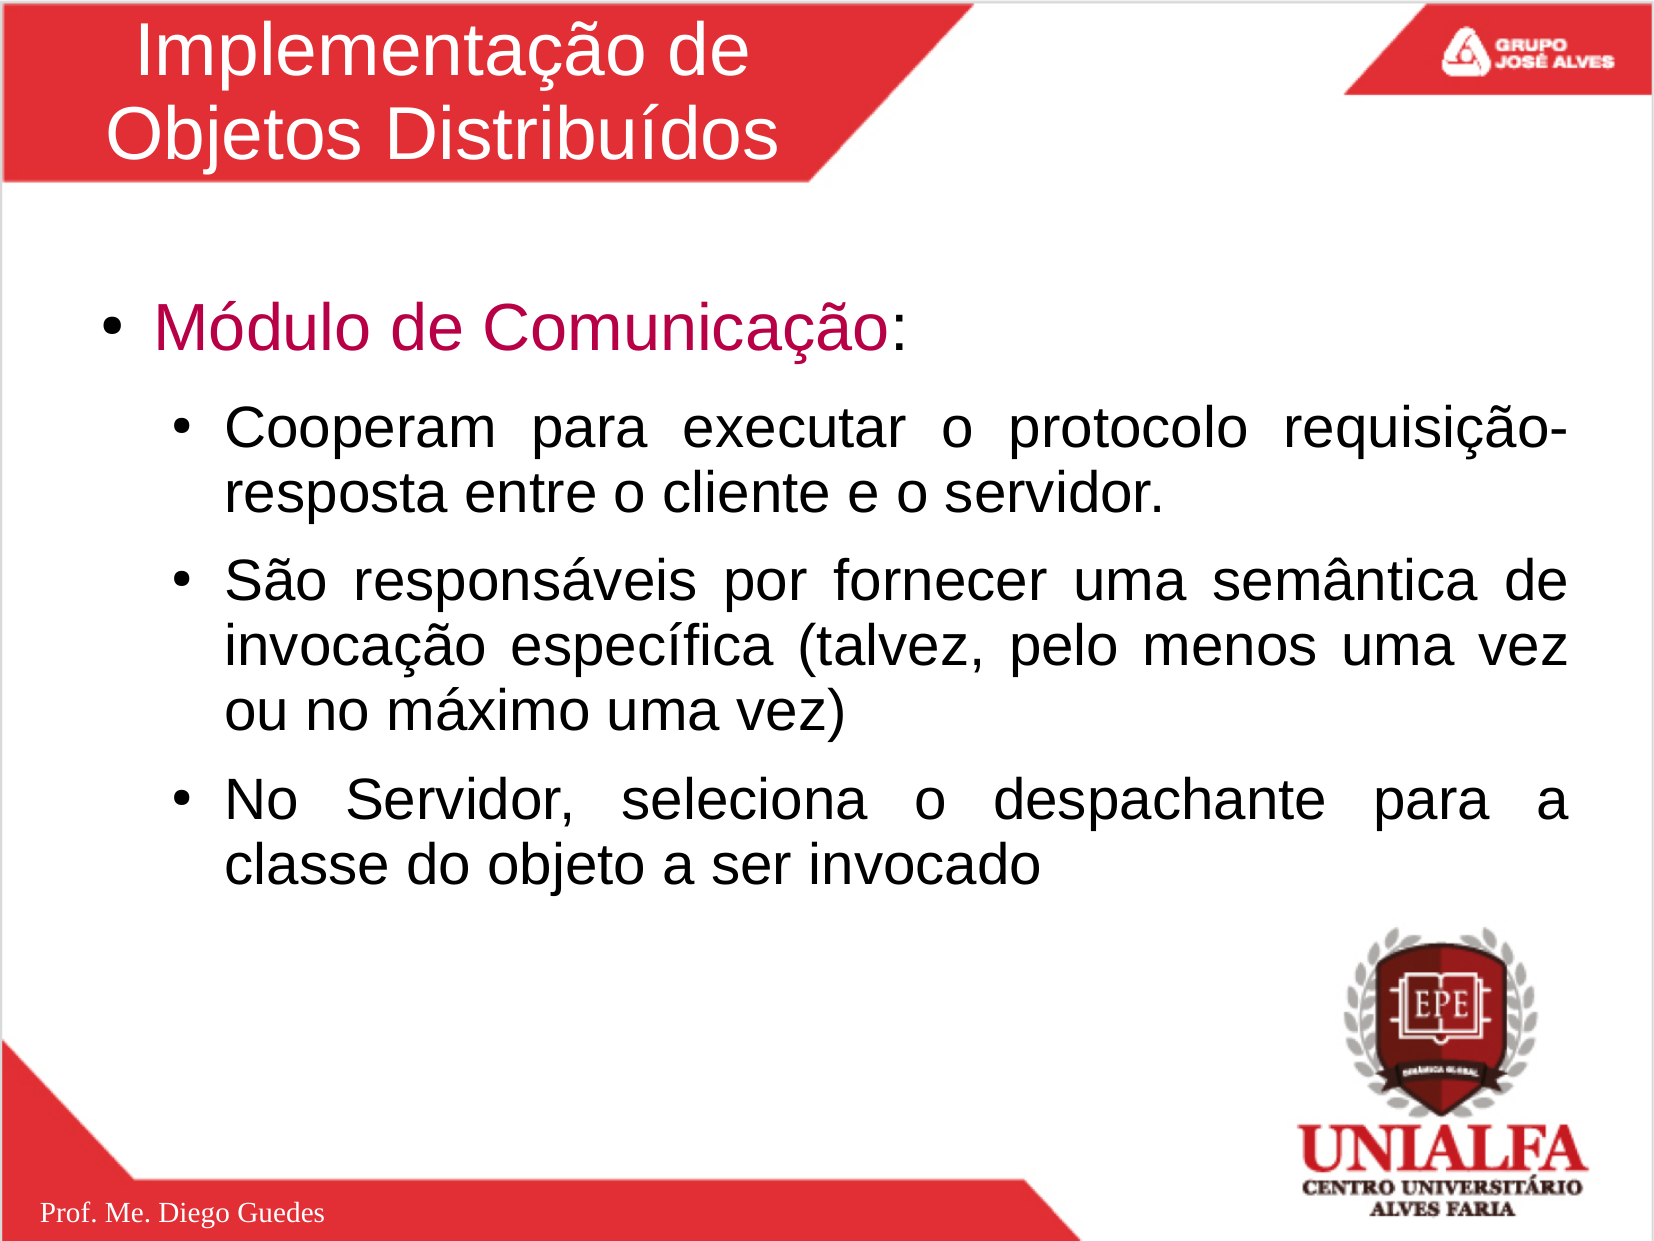

Implementação de Objetos Distribuídos
# Módulo de Comunicação:
Cooperam para executar o protocolo requisição-resposta entre o cliente e o servidor.
São responsáveis por fornecer uma semântica de invocação específica (talvez, pelo menos uma vez ou no máximo uma vez)
No Servidor, seleciona o despachante para a classe do objeto a ser invocado